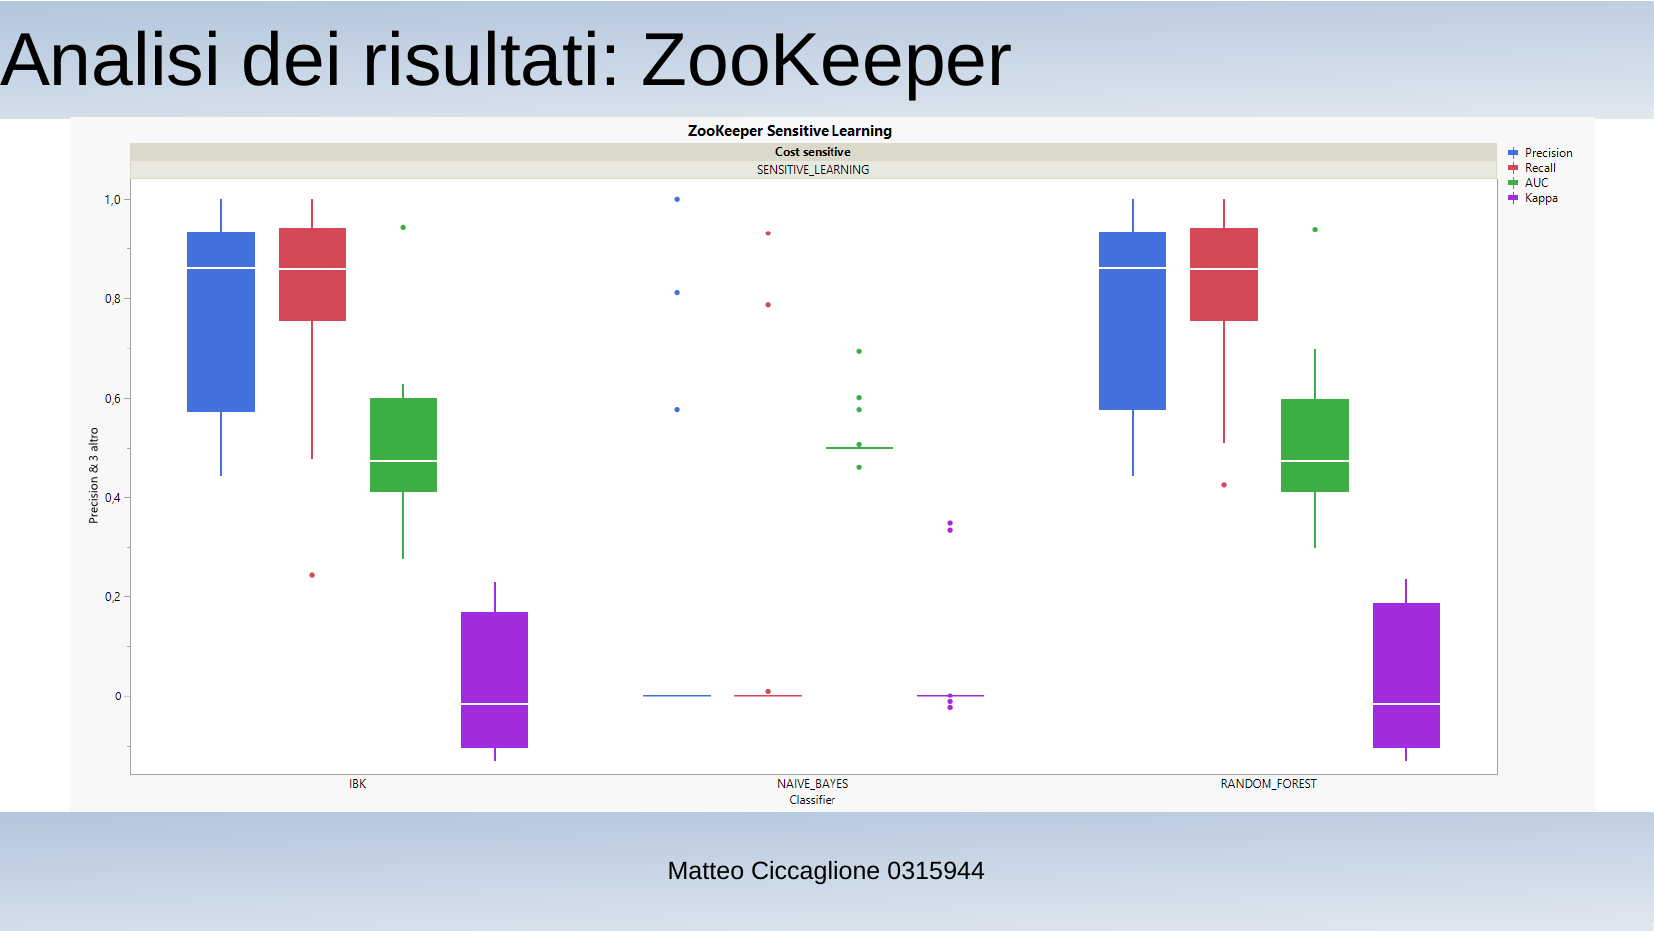

Analisi dei risultati: ZooKeeper
#
Matteo Ciccaglione 0315944